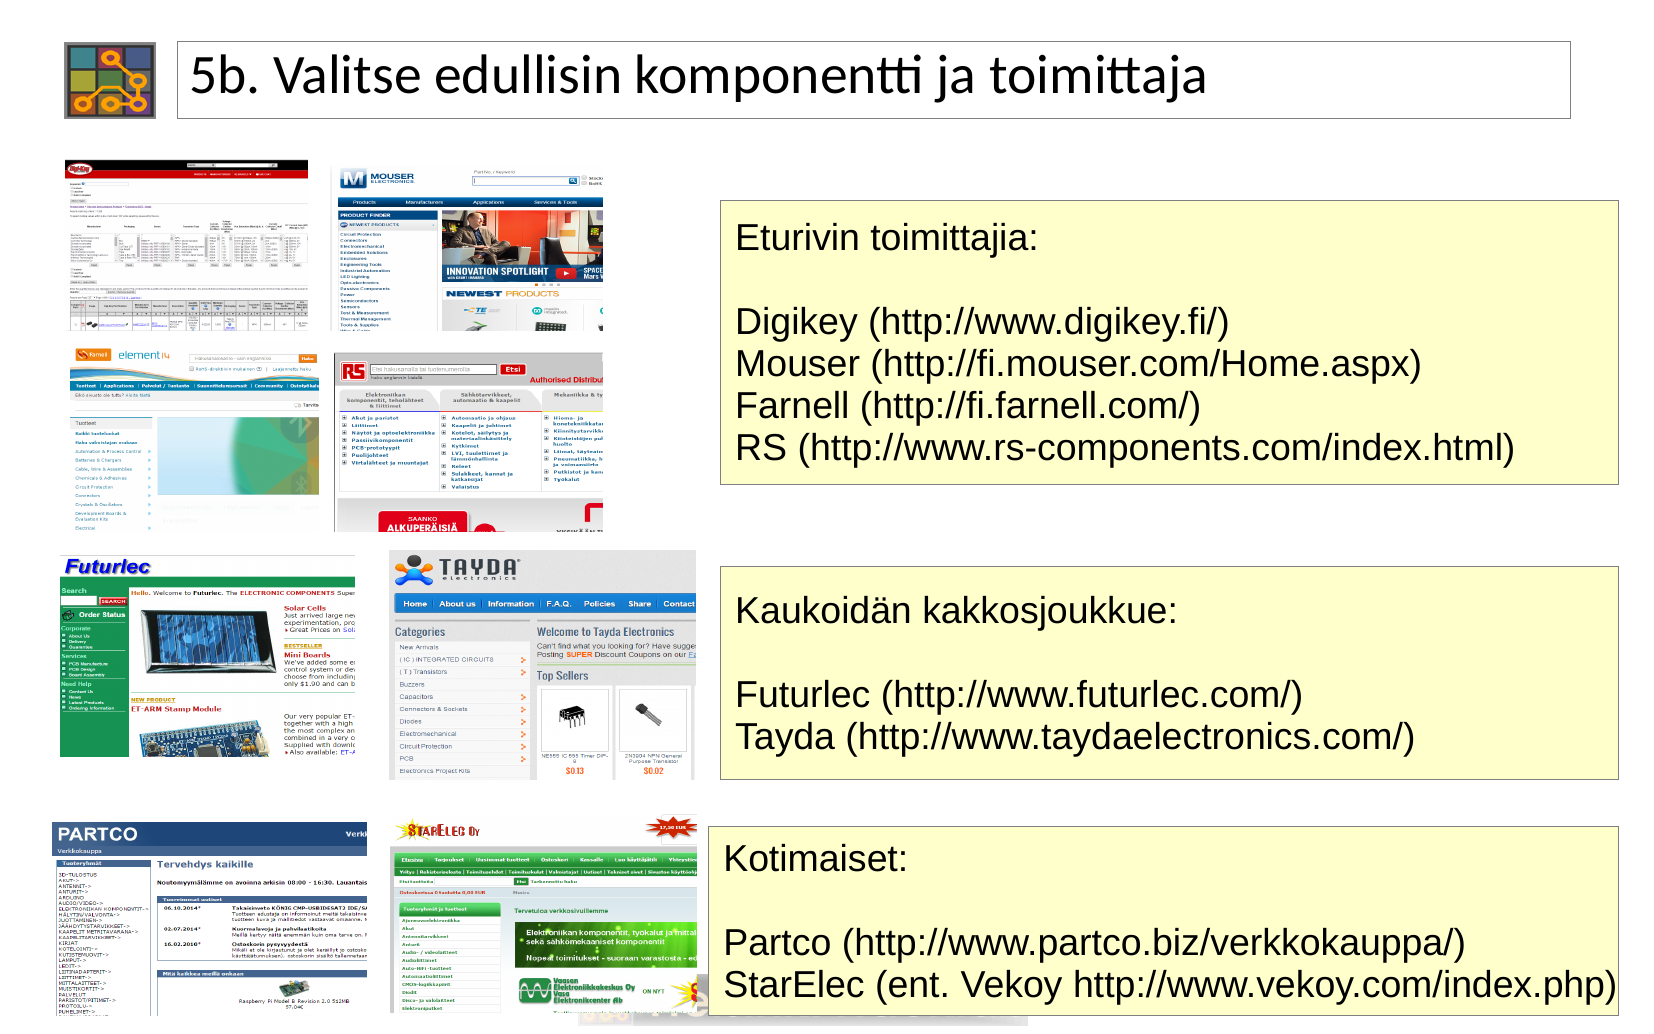

# 5b. Valitse edullisin komponentti ja toimittaja
Eturivin toimittajia:
Digikey (http://www.digikey.fi/)
Mouser (http://fi.mouser.com/Home.aspx)
Farnell (http://fi.farnell.com/)
RS (http://www.rs-components.com/index.html)
Kaukoidän kakkosjoukkue:
Futurlec (http://www.futurlec.com/)
Tayda (http://www.taydaelectronics.com/)
Kotimaiset:
Partco (http://www.partco.biz/verkkokauppa/)
StarElec (ent. Vekoy http://www.vekoy.com/index.php)